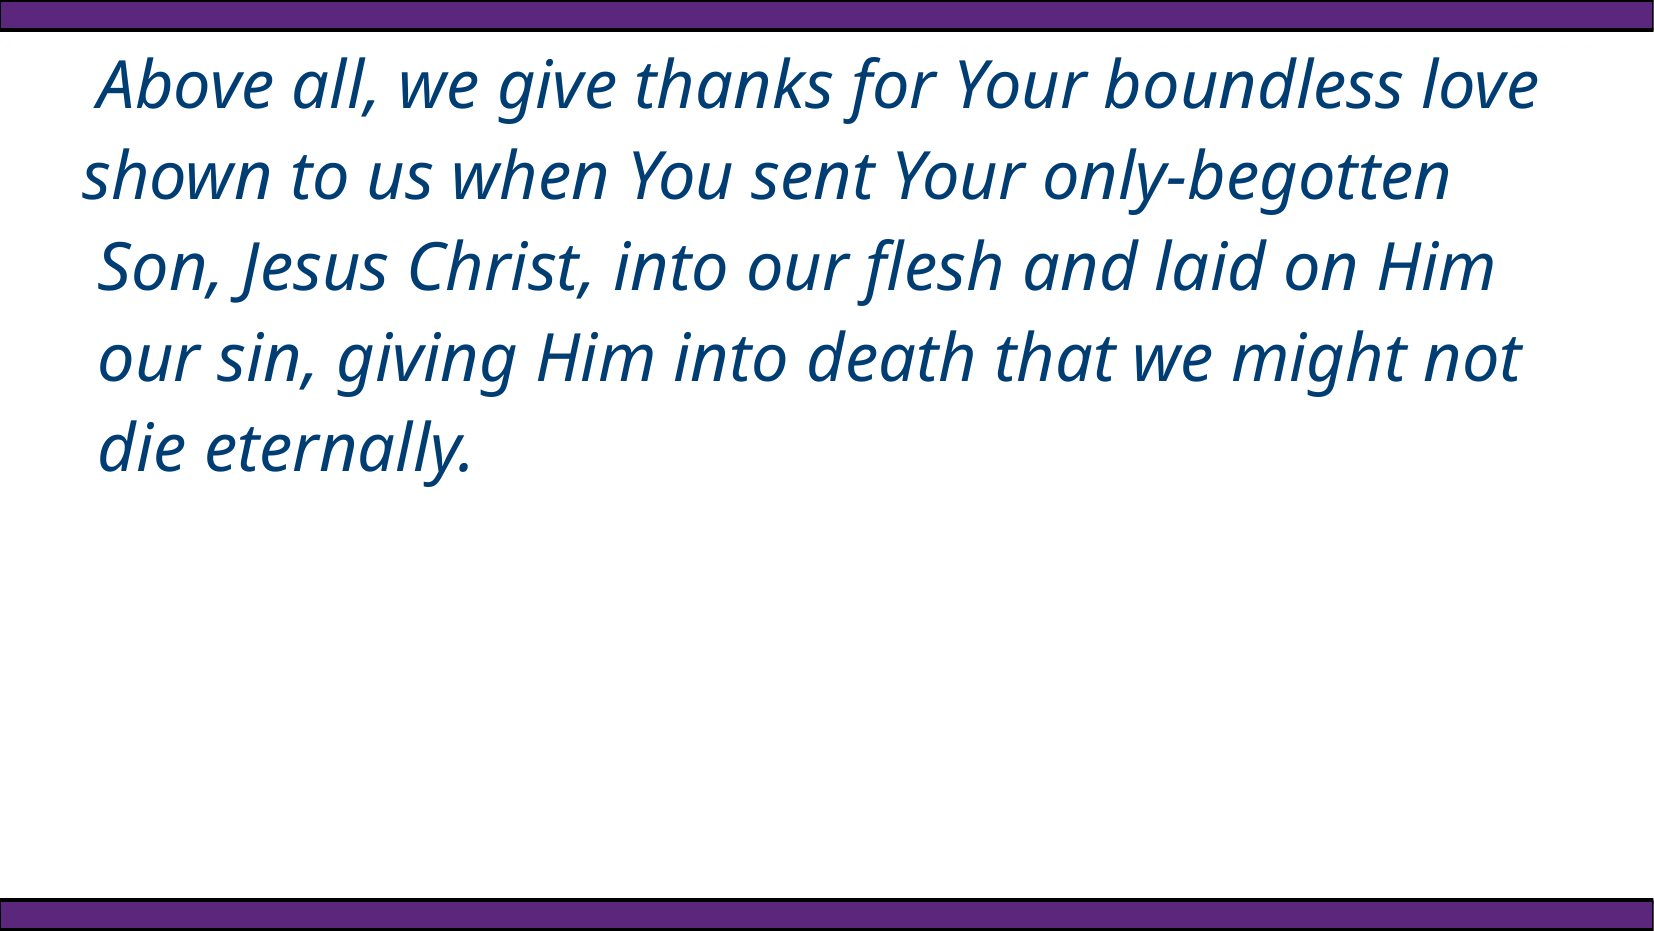

Above all, we give thanks for Your boundless love shown to us when You sent Your only-begotten
 Son, Jesus Christ, into our flesh and laid on Him
 our sin, giving Him into death that we might not
 die eternally.